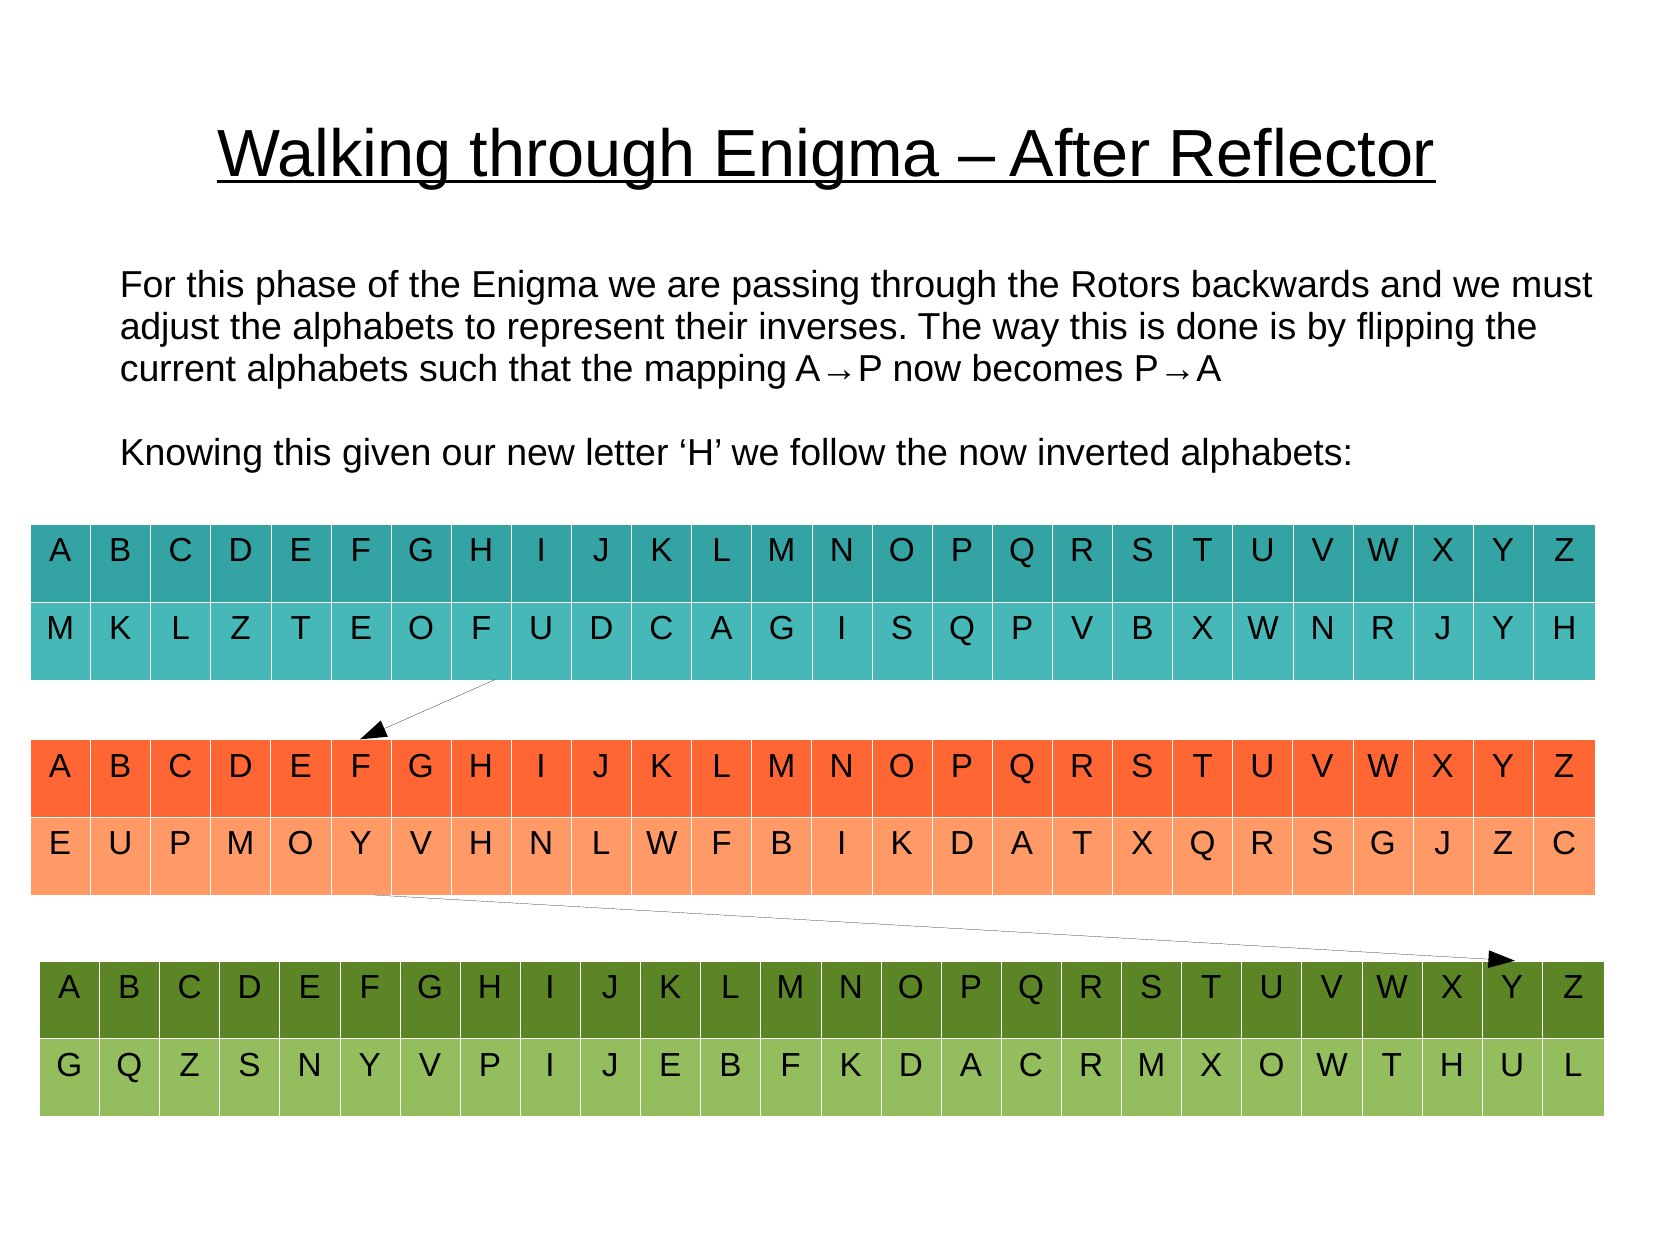

# Walking through Enigma – After Reflector
For this phase of the Enigma we are passing through the Rotors backwards and we must
adjust the alphabets to represent their inverses. The way this is done is by flipping the
current alphabets such that the mapping A→P now becomes P→A
Knowing this given our new letter ‘H’ we follow the now inverted alphabets:
| A | B | C | D | E | F | G | H | I | J | K | L | M | N | O | P | Q | R | S | T | U | V | W | X | Y | Z |
| --- | --- | --- | --- | --- | --- | --- | --- | --- | --- | --- | --- | --- | --- | --- | --- | --- | --- | --- | --- | --- | --- | --- | --- | --- | --- |
| M | K | L | Z | T | E | O | F | U | D | C | A | G | I | S | Q | P | V | B | X | W | N | R | J | Y | H |
| A | B | C | D | E | F | G | H | I | J | K | L | M | N | O | P | Q | R | S | T | U | V | W | X | Y | Z |
| --- | --- | --- | --- | --- | --- | --- | --- | --- | --- | --- | --- | --- | --- | --- | --- | --- | --- | --- | --- | --- | --- | --- | --- | --- | --- |
| E | U | P | M | O | Y | V | H | N | L | W | F | B | I | K | D | A | T | X | Q | R | S | G | J | Z | C |
| A | B | C | D | E | F | G | H | I | J | K | L | M | N | O | P | Q | R | S | T | U | V | W | X | Y | Z |
| --- | --- | --- | --- | --- | --- | --- | --- | --- | --- | --- | --- | --- | --- | --- | --- | --- | --- | --- | --- | --- | --- | --- | --- | --- | --- |
| G | Q | Z | S | N | Y | V | P | I | J | E | B | F | K | D | A | C | R | M | X | O | W | T | H | U | L |